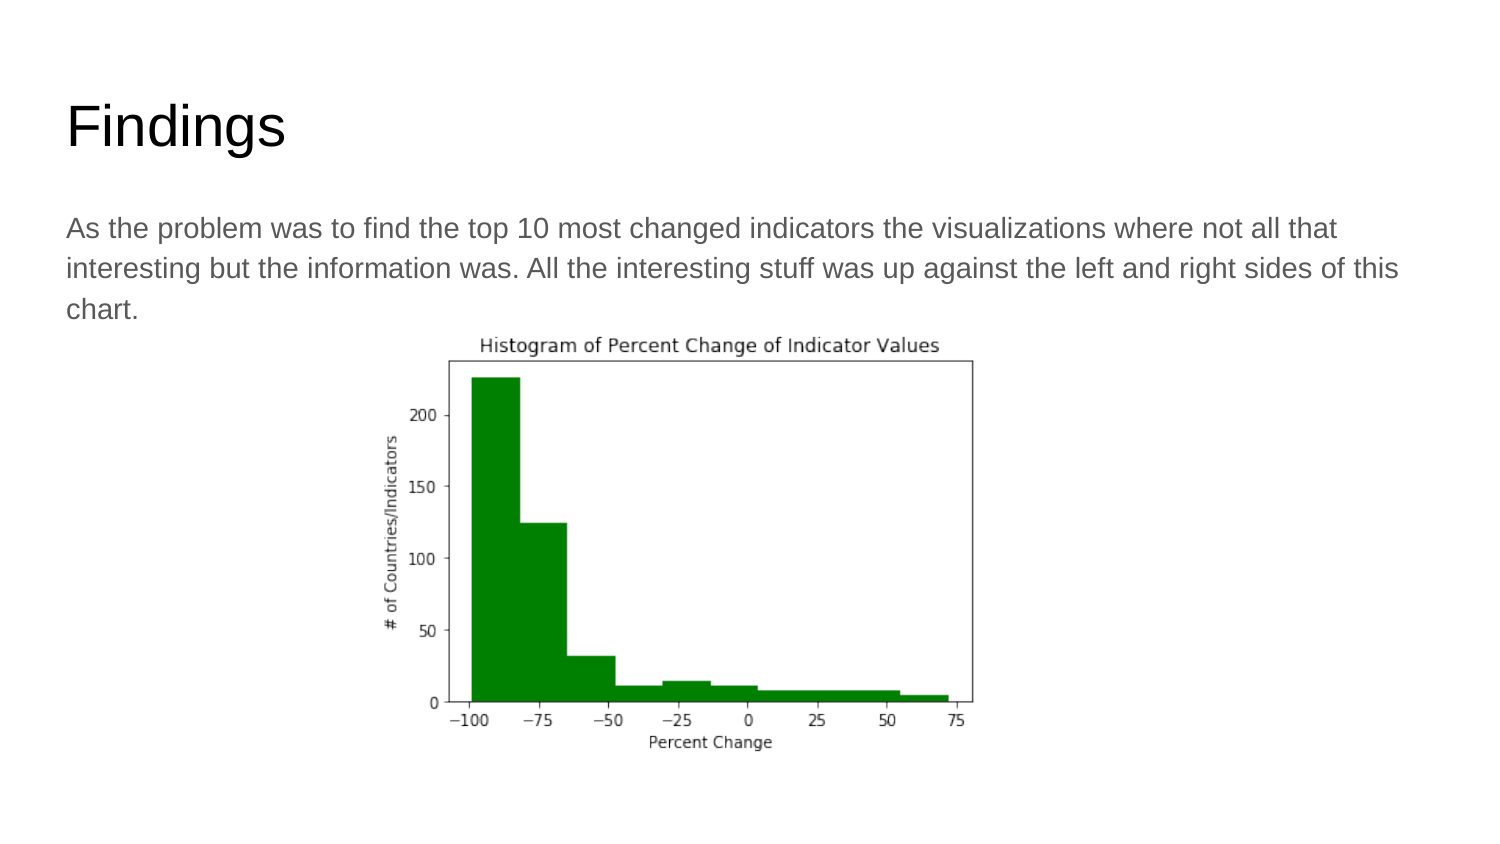

# Findings
As the problem was to find the top 10 most changed indicators the visualizations where not all that interesting but the information was. All the interesting stuff was up against the left and right sides of this chart.